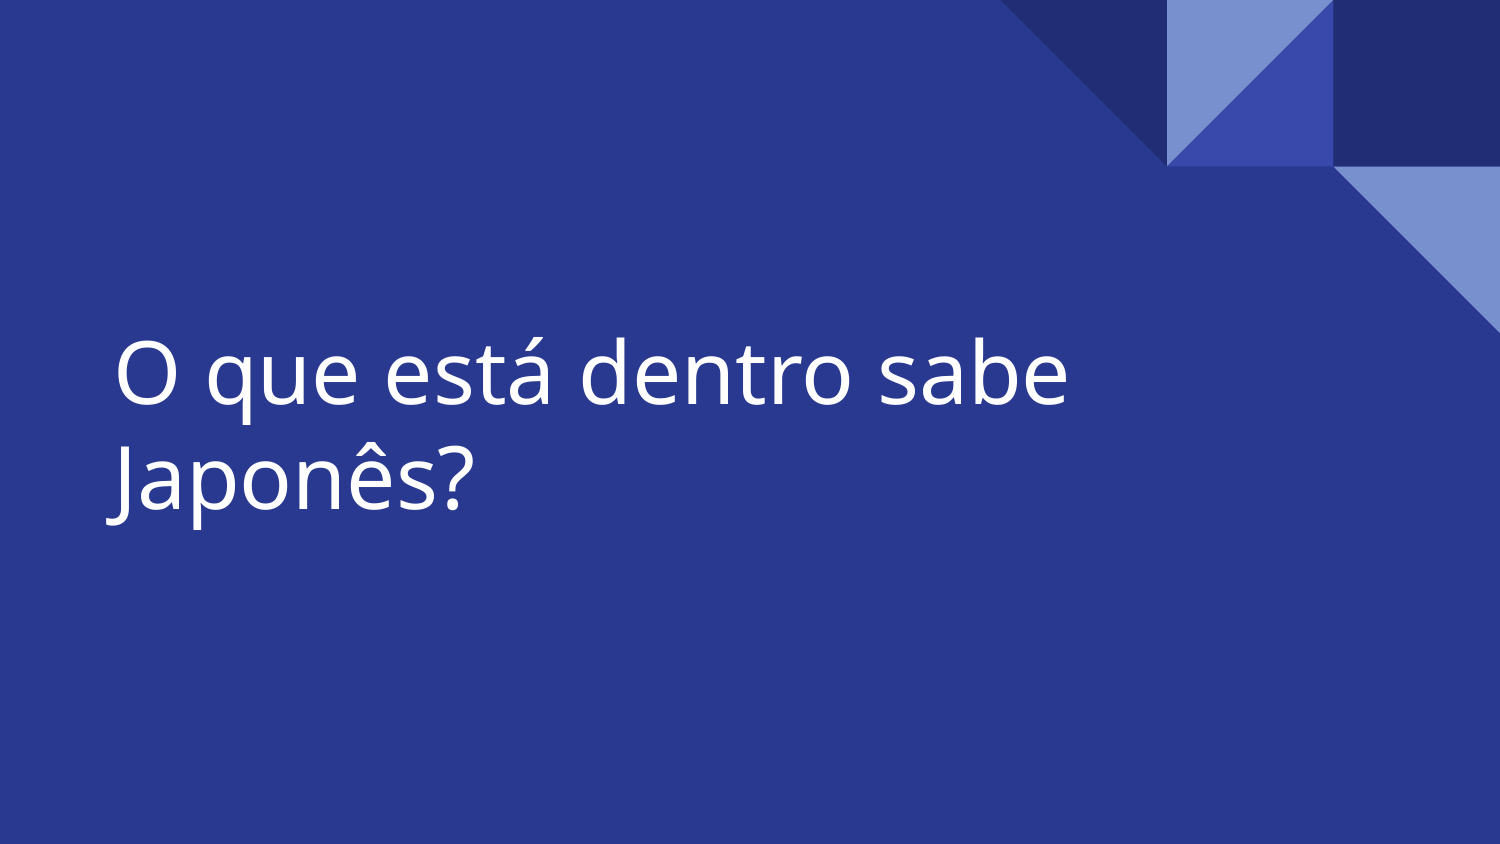

# O que está dentro sabe Japonês?